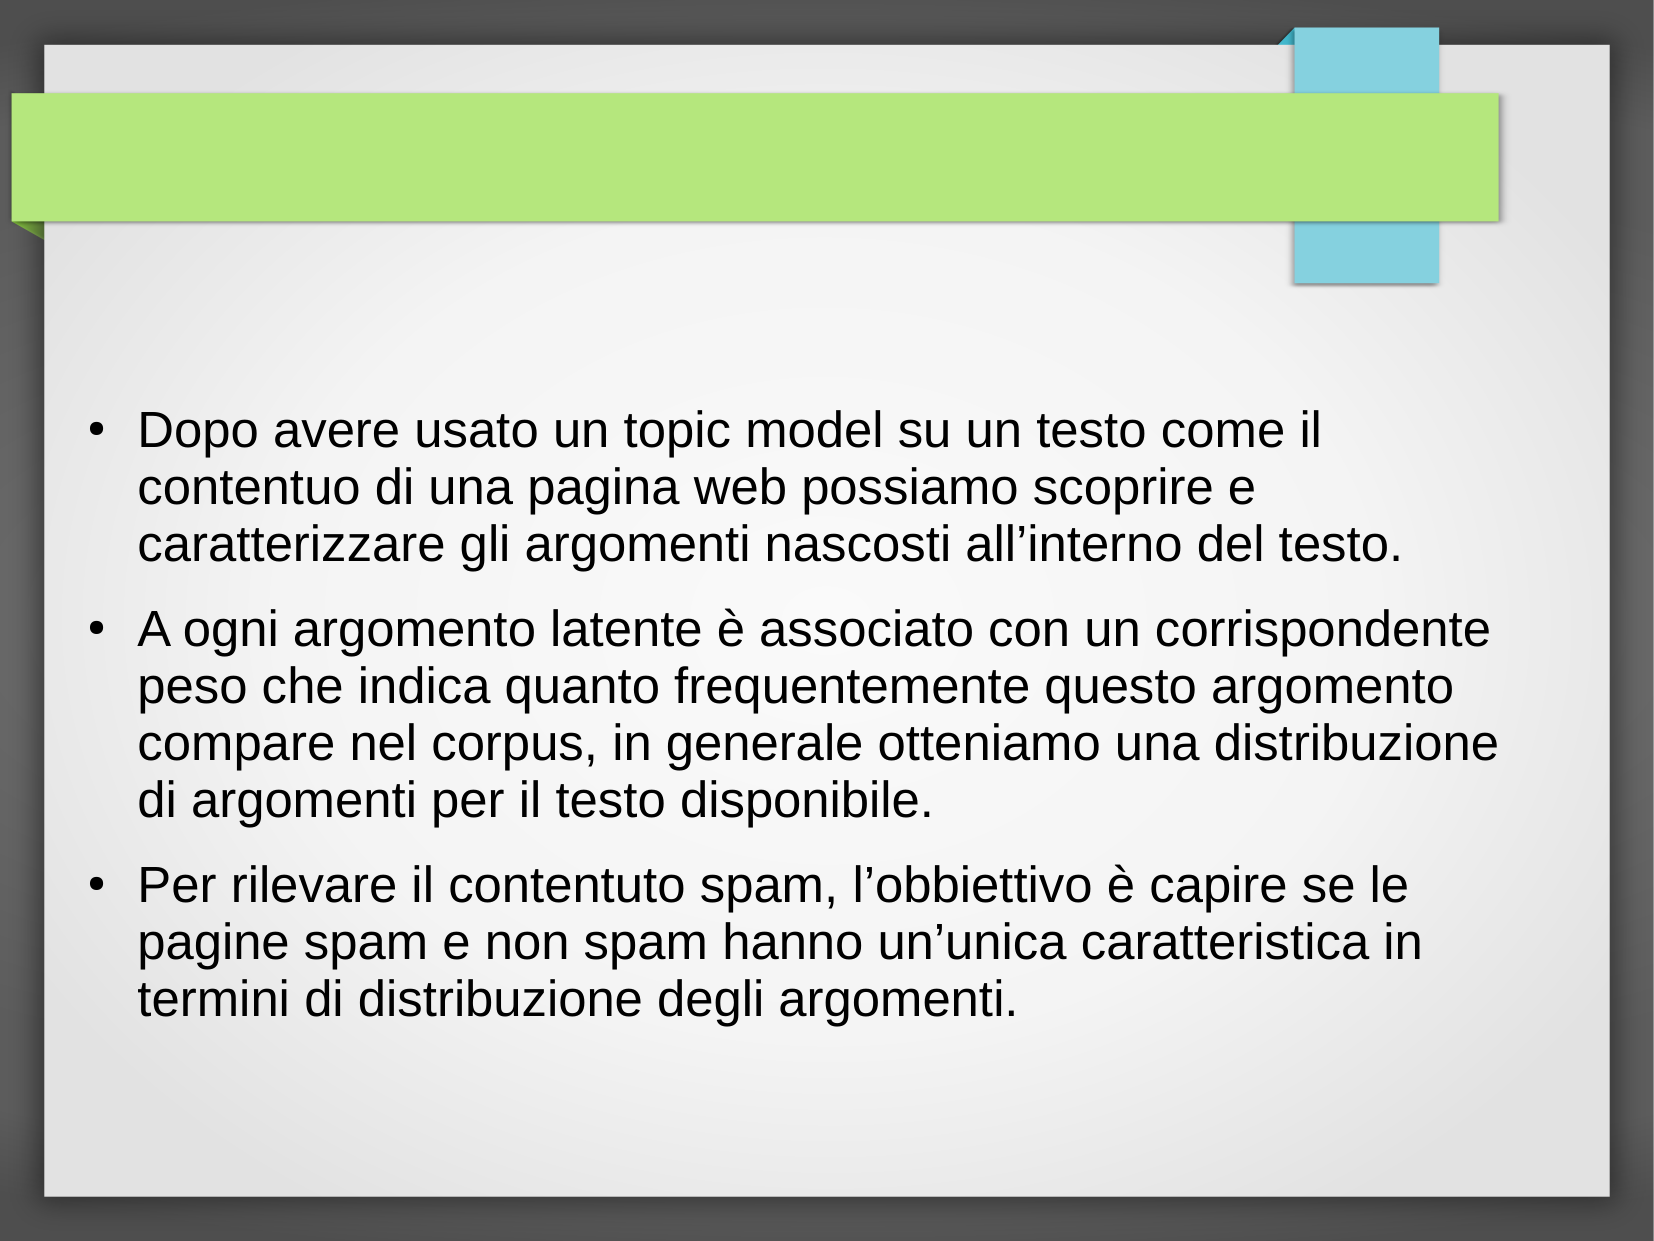

#
Dopo avere usato un topic model su un testo come il contentuo di una pagina web possiamo scoprire e caratterizzare gli argomenti nascosti all’interno del testo.
A ogni argomento latente è associato con un corrispondente peso che indica quanto frequentemente questo argomento compare nel corpus, in generale otteniamo una distribuzione di argomenti per il testo disponibile.
Per rilevare il contentuto spam, l’obbiettivo è capire se le pagine spam e non spam hanno un’unica caratteristica in termini di distribuzione degli argomenti.